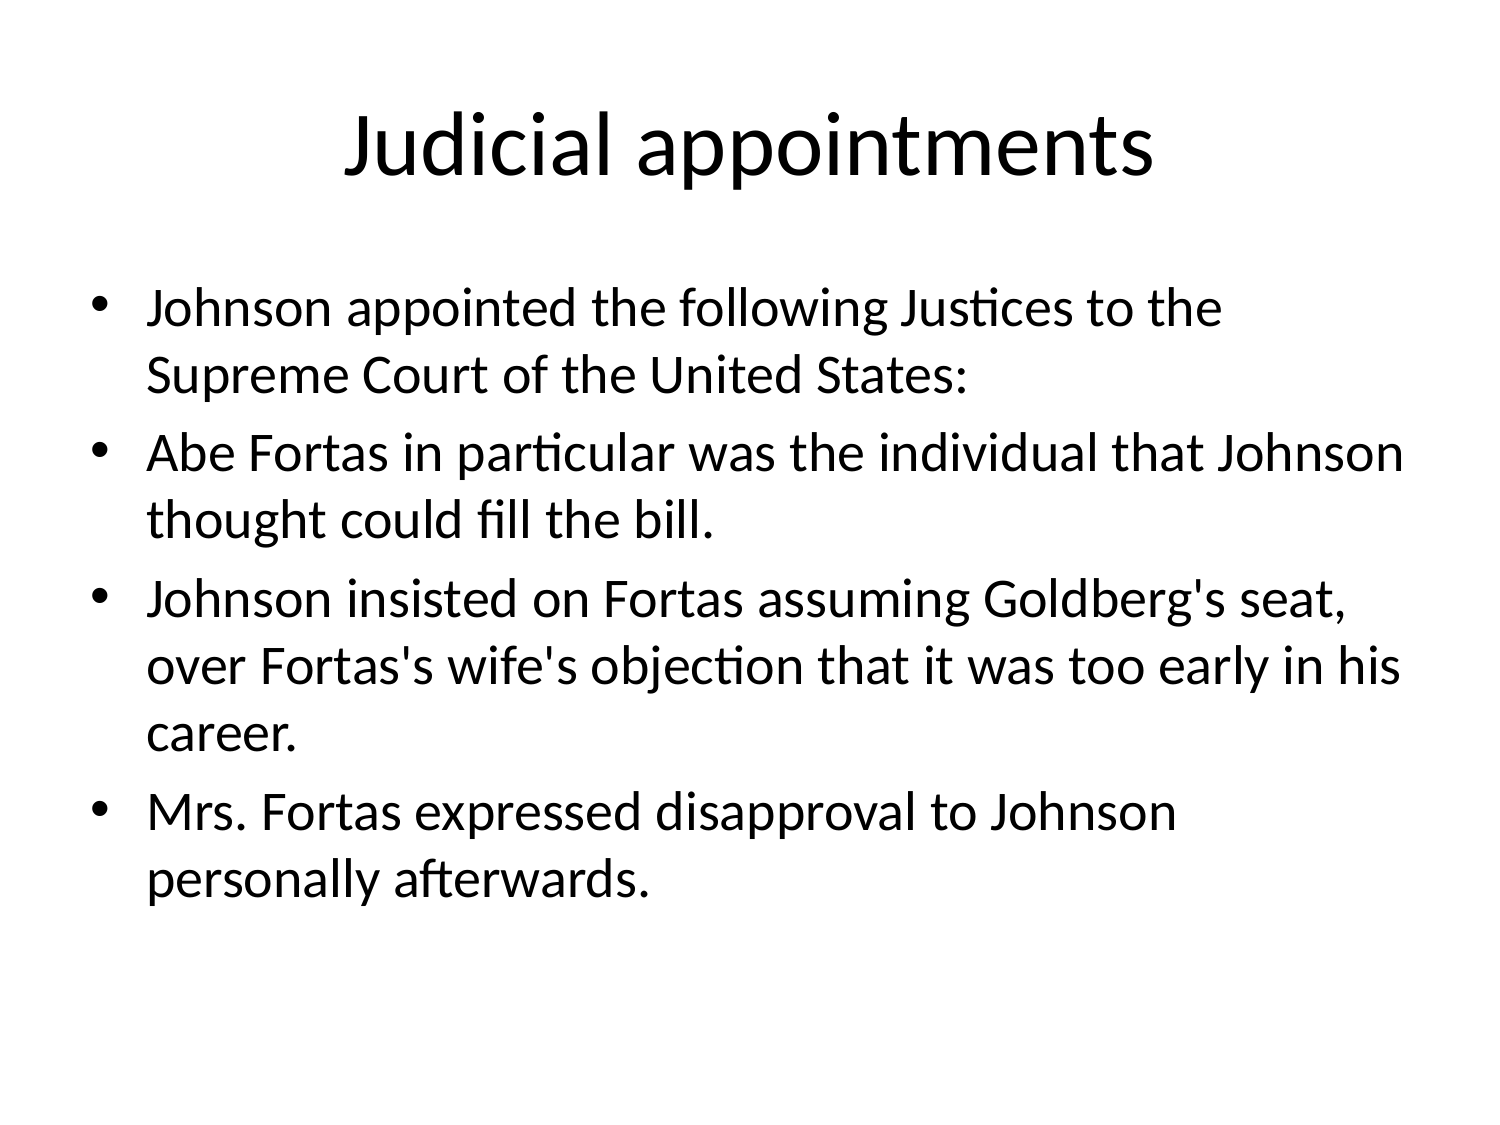

# Judicial appointments
Johnson appointed the following Justices to the Supreme Court of the United States:
Abe Fortas in particular was the individual that Johnson thought could fill the bill.
Johnson insisted on Fortas assuming Goldberg's seat, over Fortas's wife's objection that it was too early in his career.
Mrs. Fortas expressed disapproval to Johnson personally afterwards.